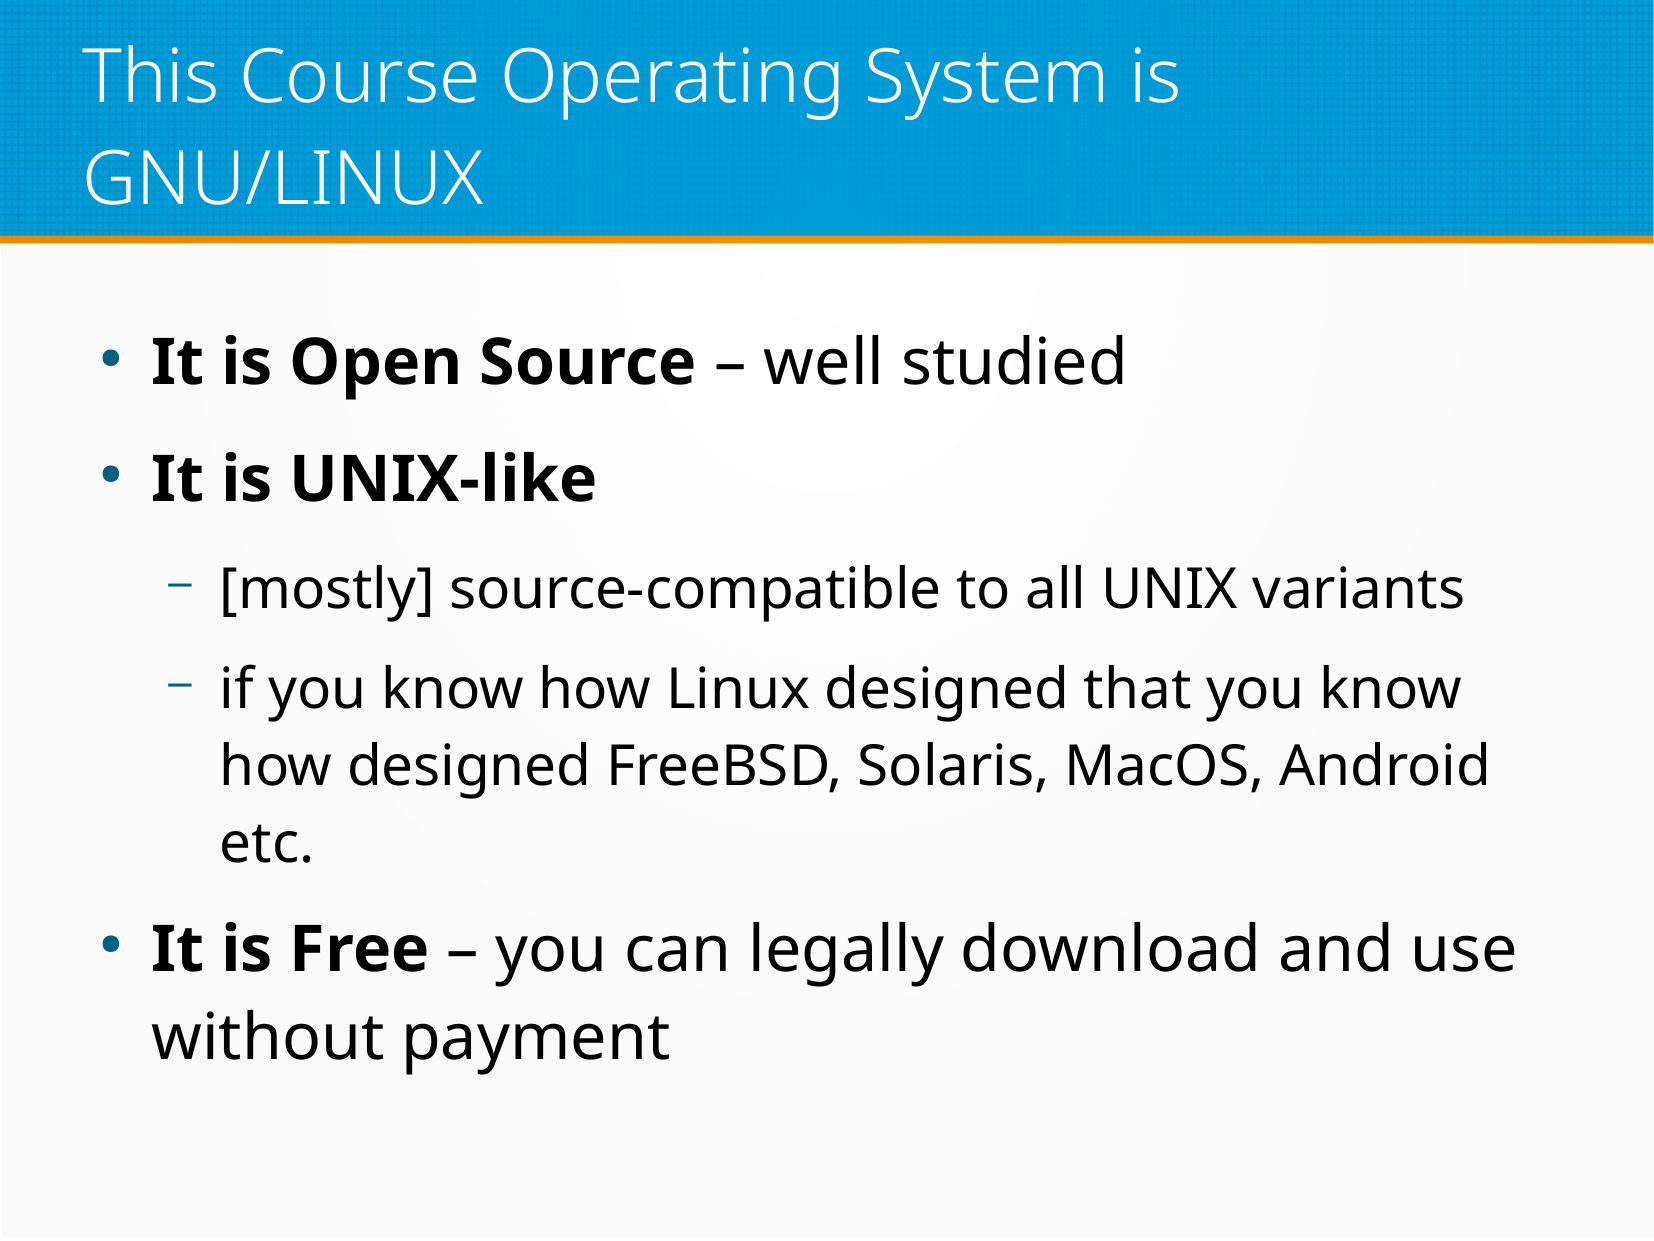

# This Course Operating System is GNU/LINUX
It is Open Source – well studied
It is UNIX-like
[mostly] source-compatible to all UNIX variants
if you know how Linux designed that you know how designed FreeBSD, Solaris, MacOS, Android etc.
It is Free – you can legally download and use without payment